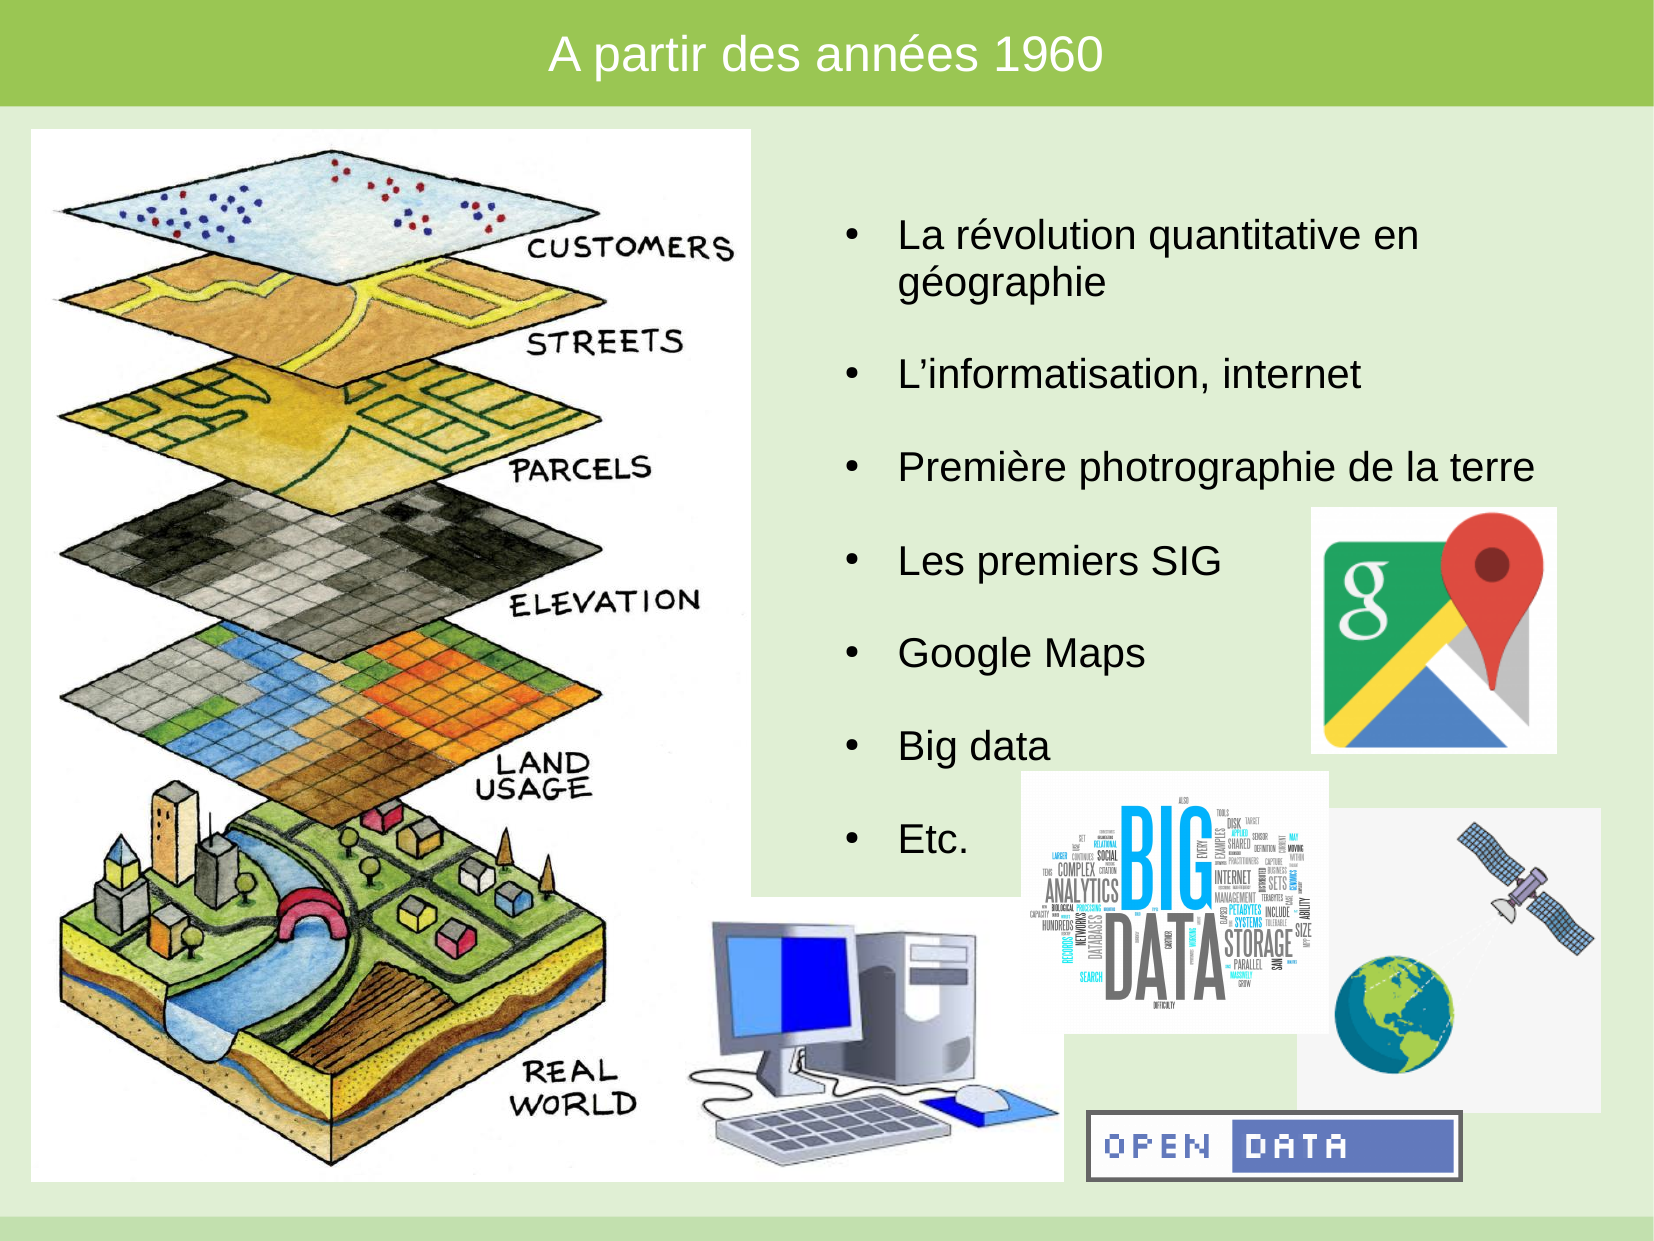

# A partir des années 1960
La révolution quantitative en géographie
L’informatisation, internet
Première photrographie de la terre
Les premiers SIG
Google Maps
Big data
Etc.